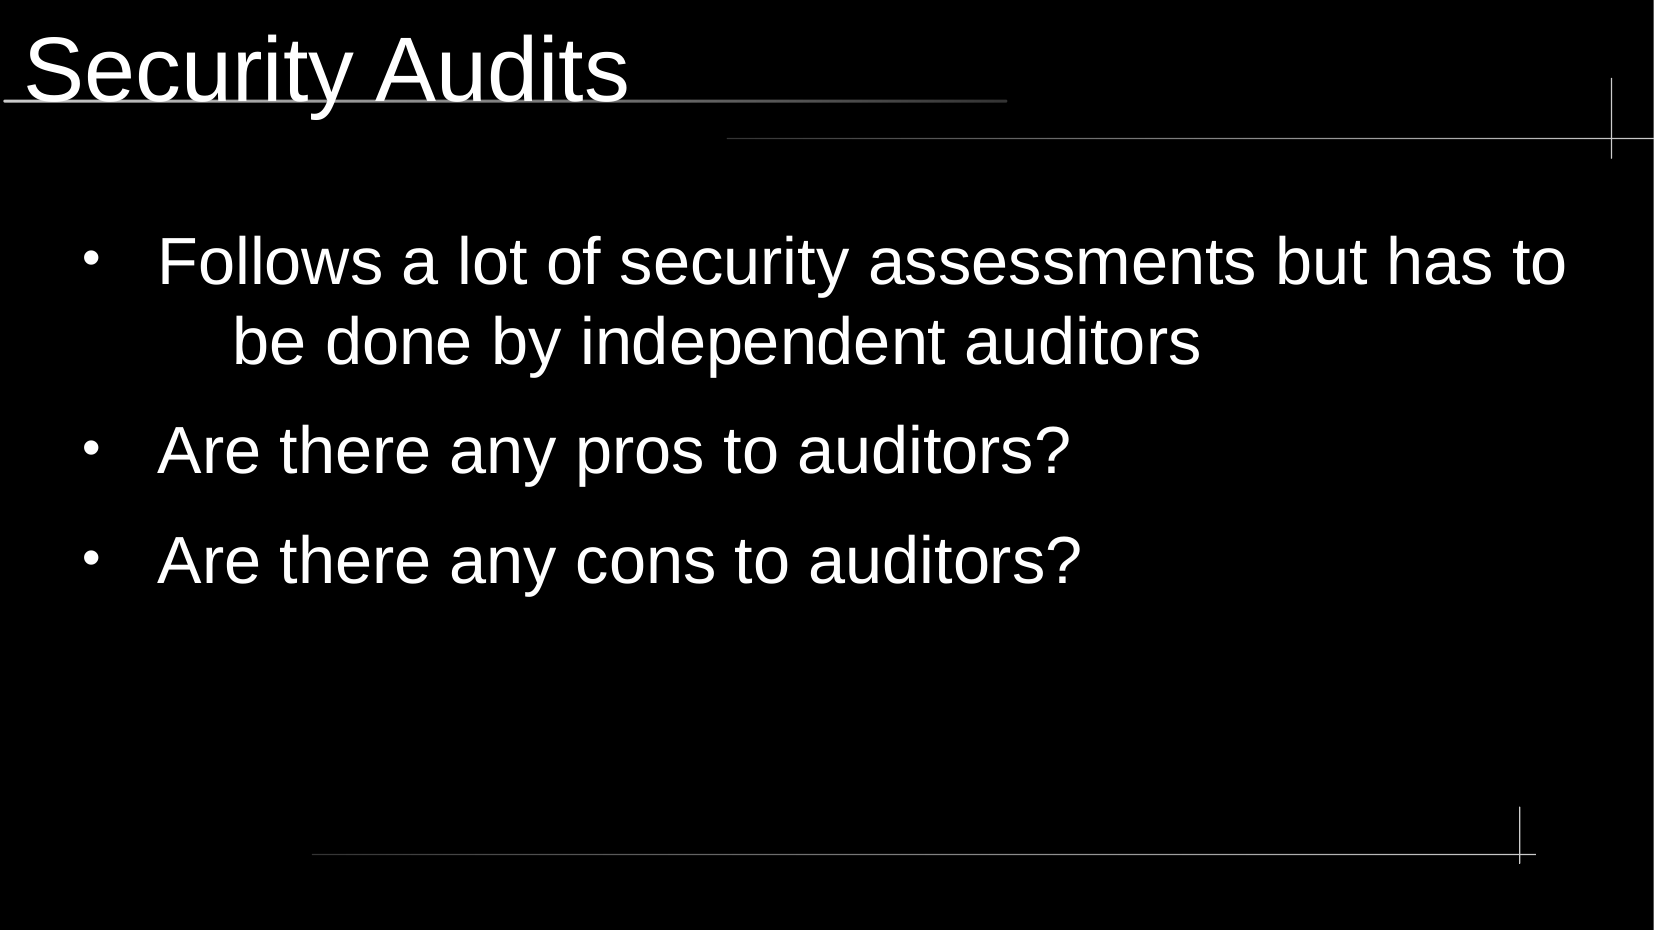

# Security Audits
Follows a lot of security assessments but has to be done by independent auditors
Are there any pros to auditors?
Are there any cons to auditors?